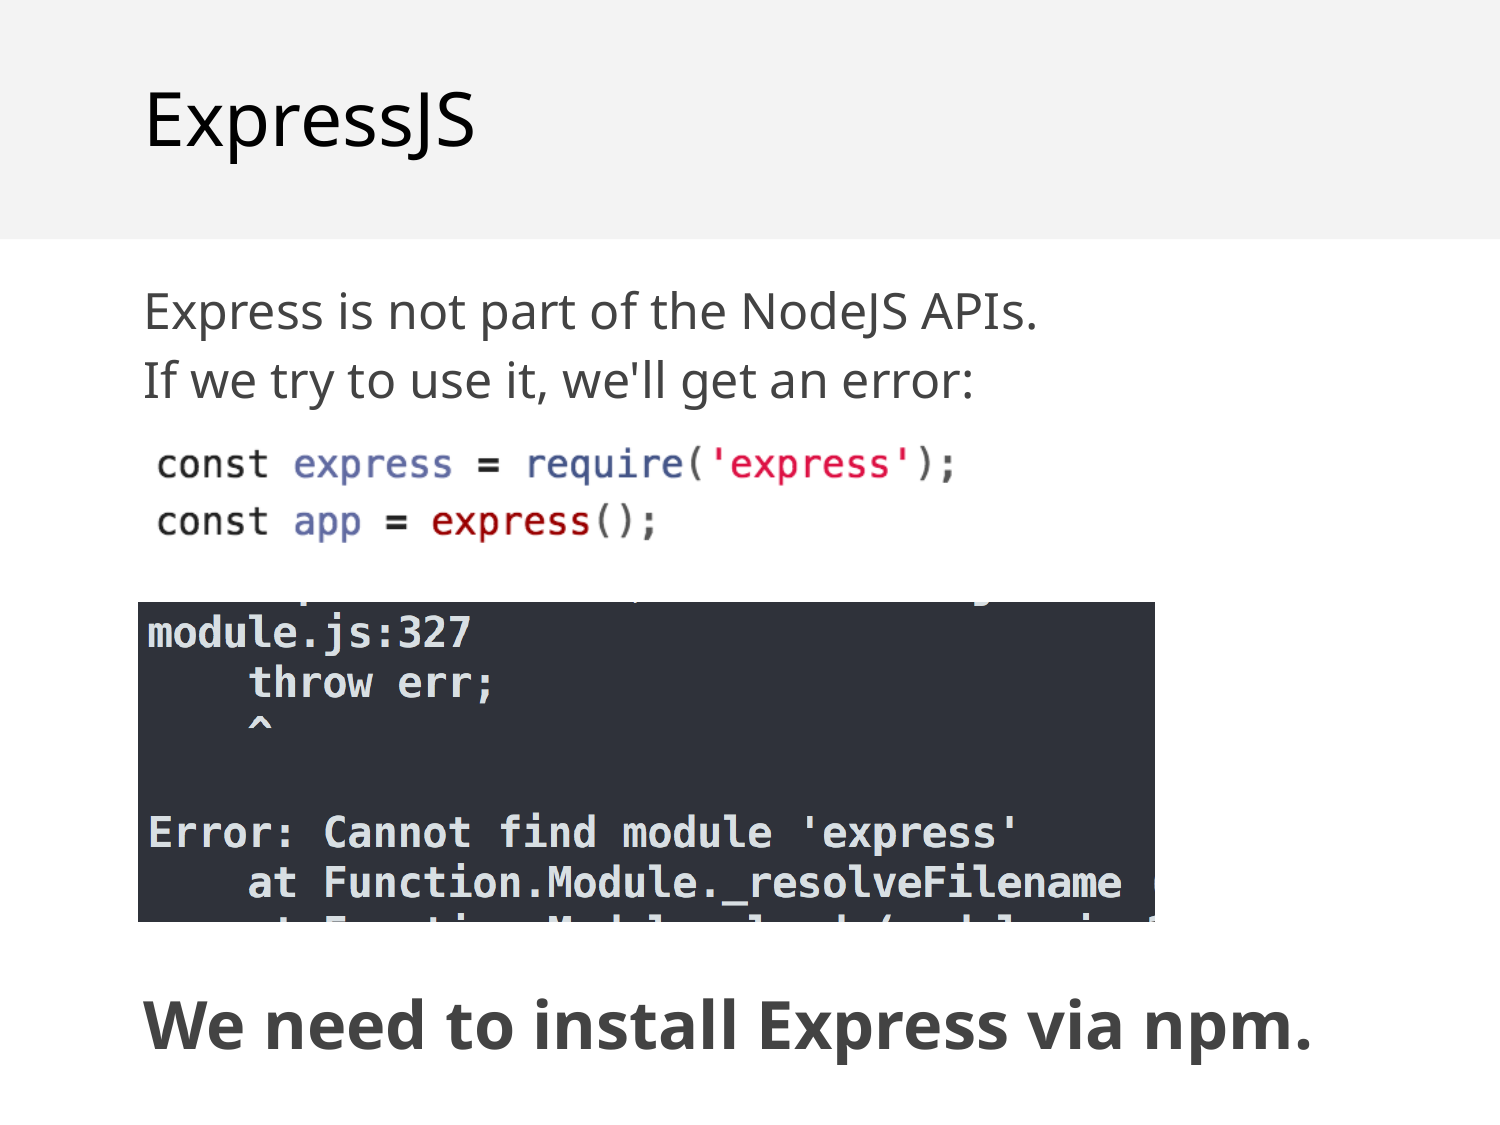

# ExpressJS
Express is not part of the NodeJS APIs.
If we try to use it, we'll get an error:
We need to install Express via npm.